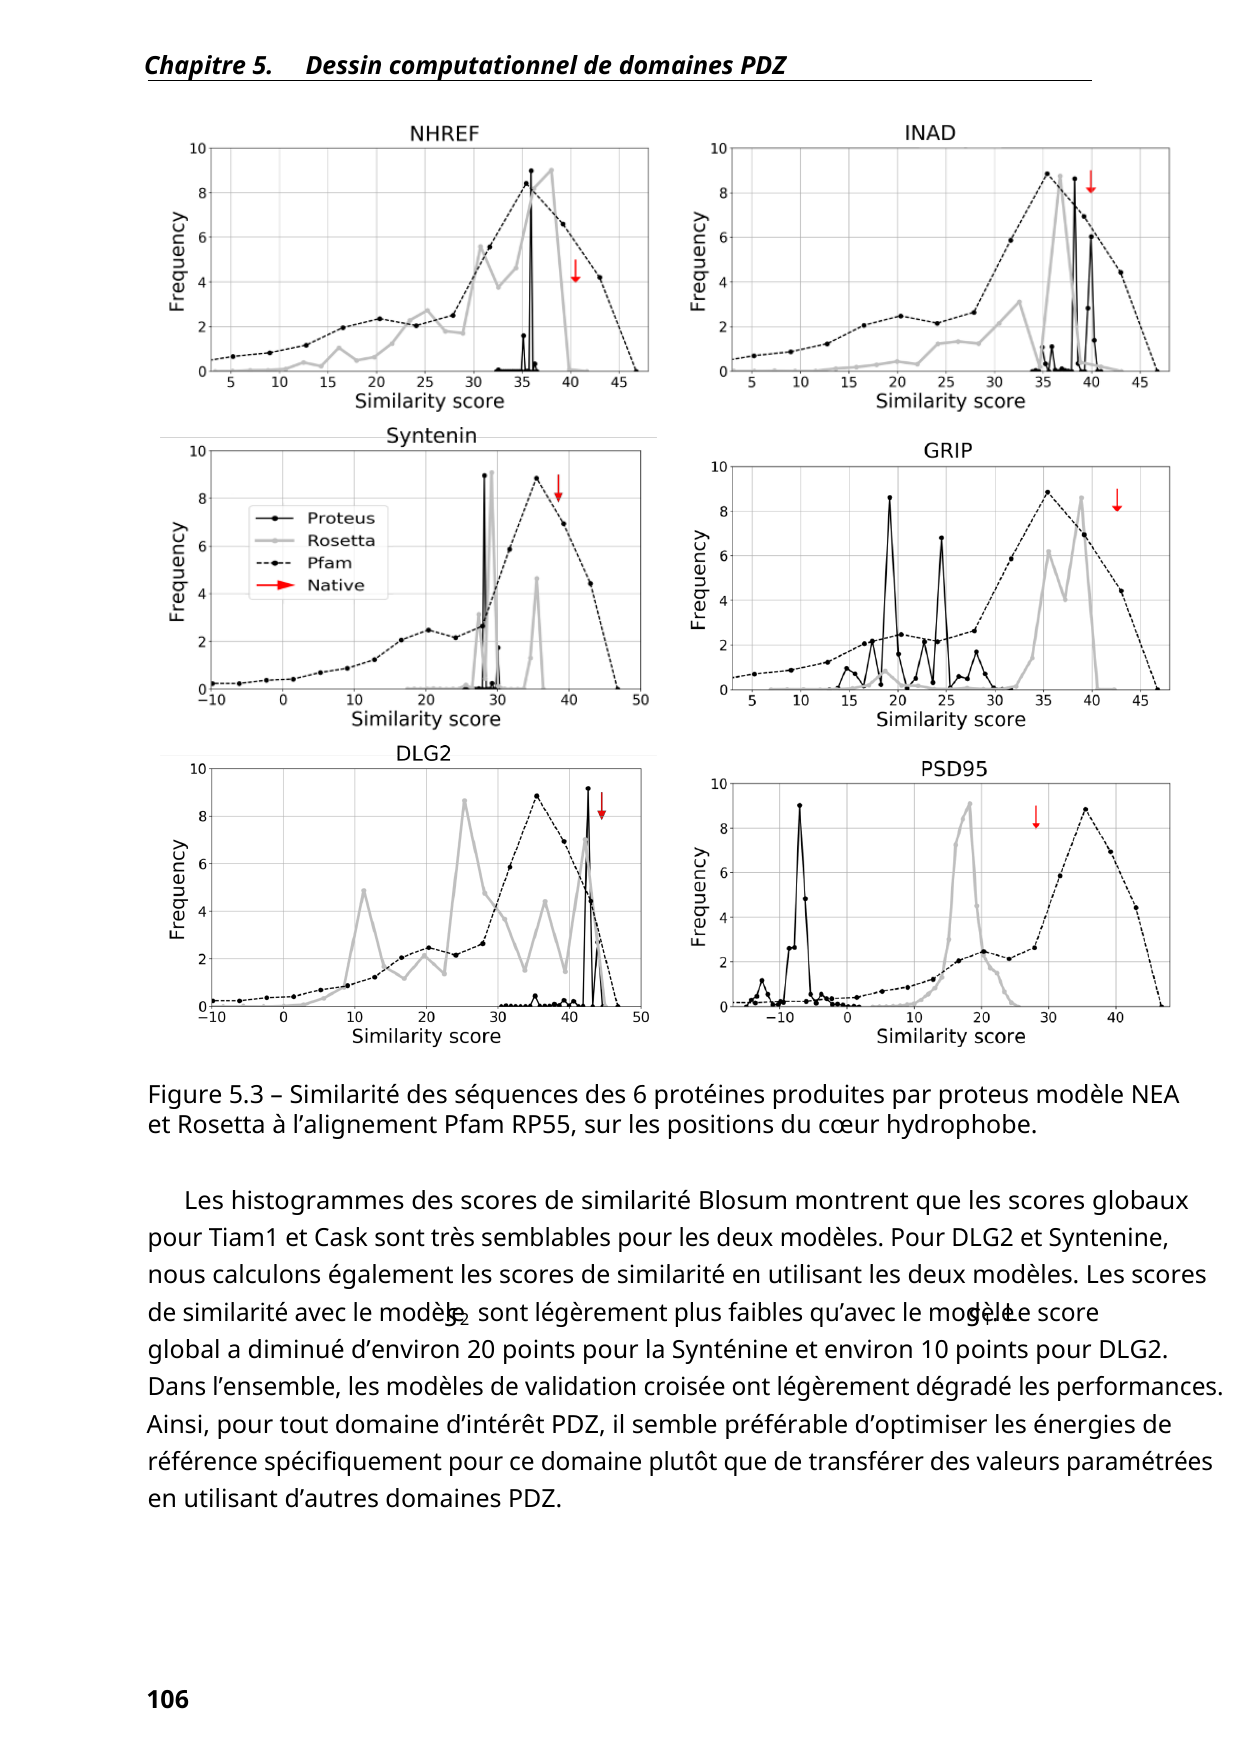

Chapitre 5.
Dessin computationnel de domaines PDZ
Figure 5.3 – Similarité des séquences des 6 protéines produites par proteus modèle NEA
et Rosetta à l’alignement Pfam RP55, sur les positions du cœur hydrophobe.
Les histogrammes des scores de similarité Blosum montrent que les scores globaux
pour Tiam1 et Cask sont très semblables pour les deux modèles. Pour DLG2 et Syntenine,
nous calculons également les scores de similarité en utilisant les deux modèles. Les scores
de similarité avec le modèle
sont légèrement plus faibles qu’avec le modèle
. Le score
S
S
2
1
global a diminué d’environ 20 points pour la Synténine et environ 10 points pour DLG2.
Dans l’ensemble, les modèles de validation croisée ont légèrement dégradé les performances.
Ainsi, pour tout domaine d’intérêt PDZ, il semble préférable d’optimiser les énergies de
référence spécifiquement pour ce domaine plutôt que de transférer des valeurs paramétrées
en utilisant d’autres domaines PDZ.
106